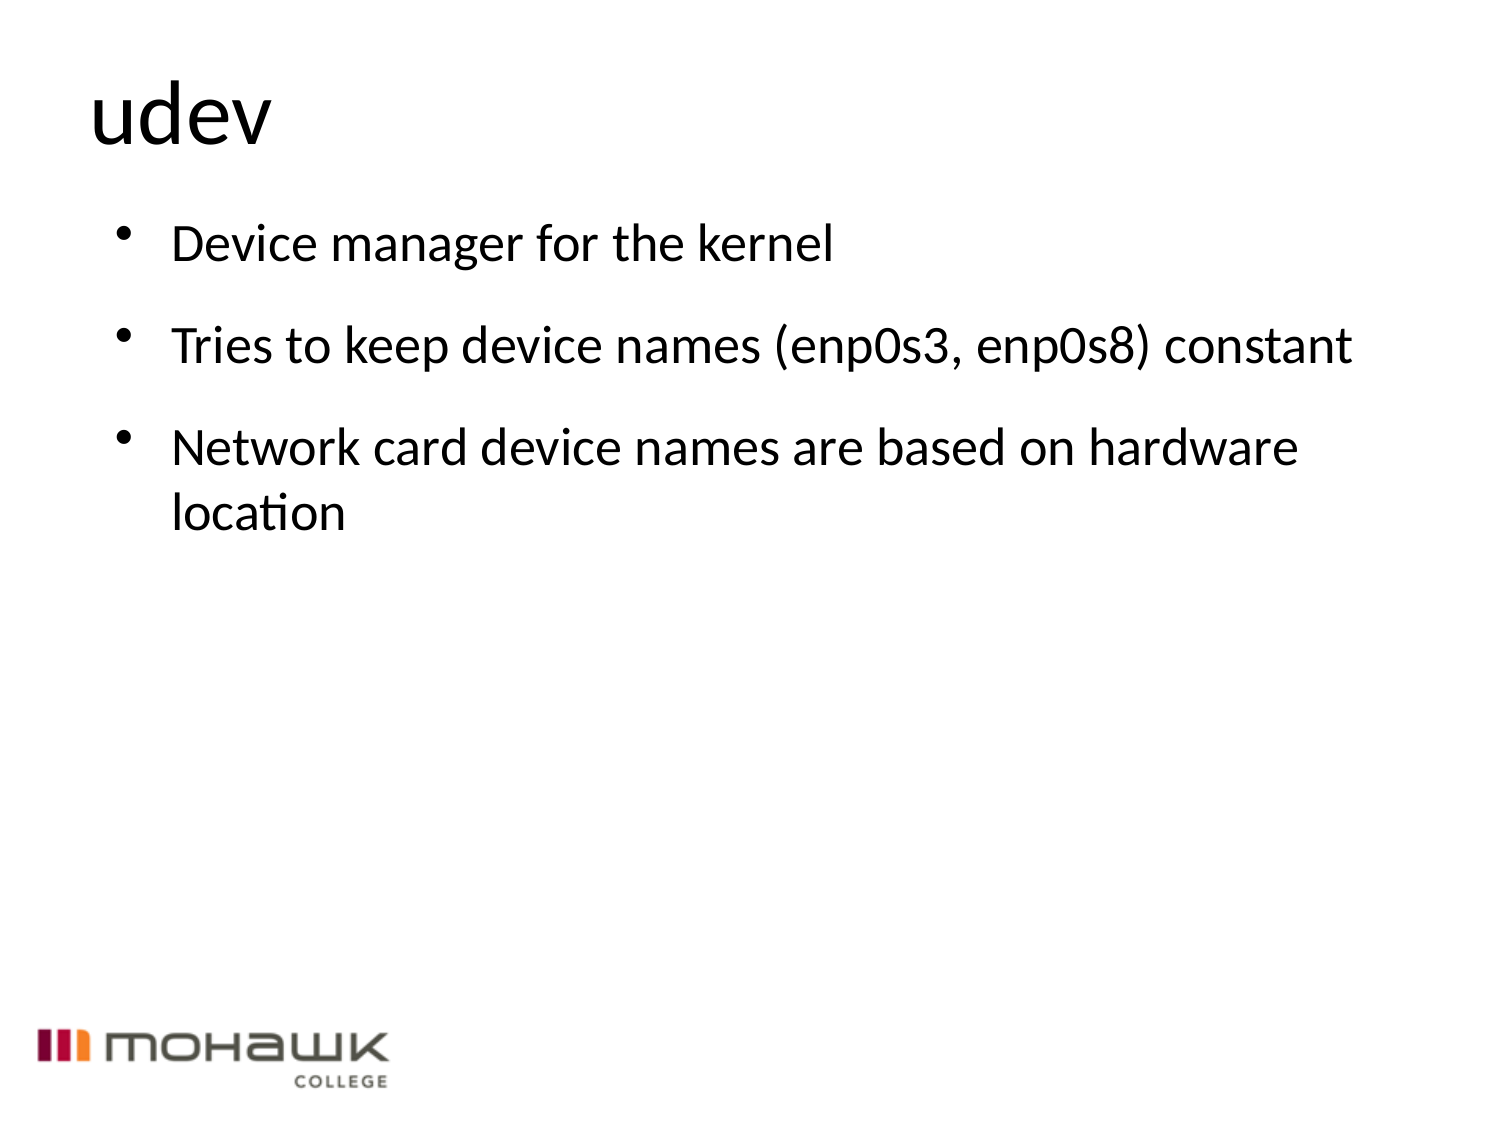

# udev
Device manager for the kernel
Tries to keep device names (enp0s3, enp0s8) constant
Network card device names are based on hardware location